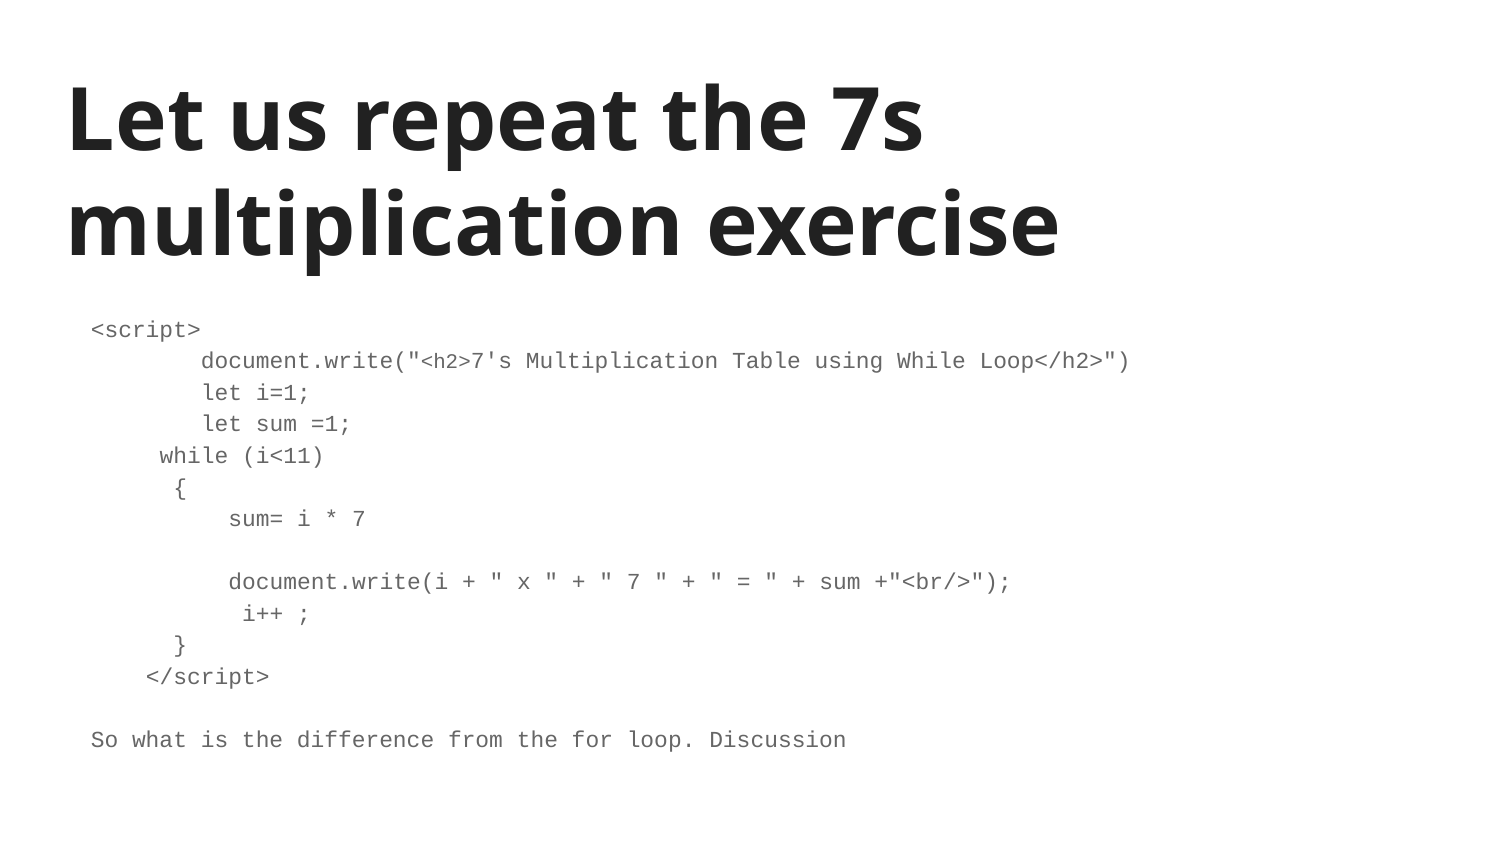

Let us repeat the 7s multiplication exercise
<script>
 document.write("<h2>7's Multiplication Table using While Loop</h2>")
 let i=1;
 let sum =1;
 while (i<11)
 {
 sum= i * 7
 document.write(i + " x " + " 7 " + " = " + sum +"<br/>");
 i++ ;
 }
 </script>
So what is the difference from the for loop. Discussion